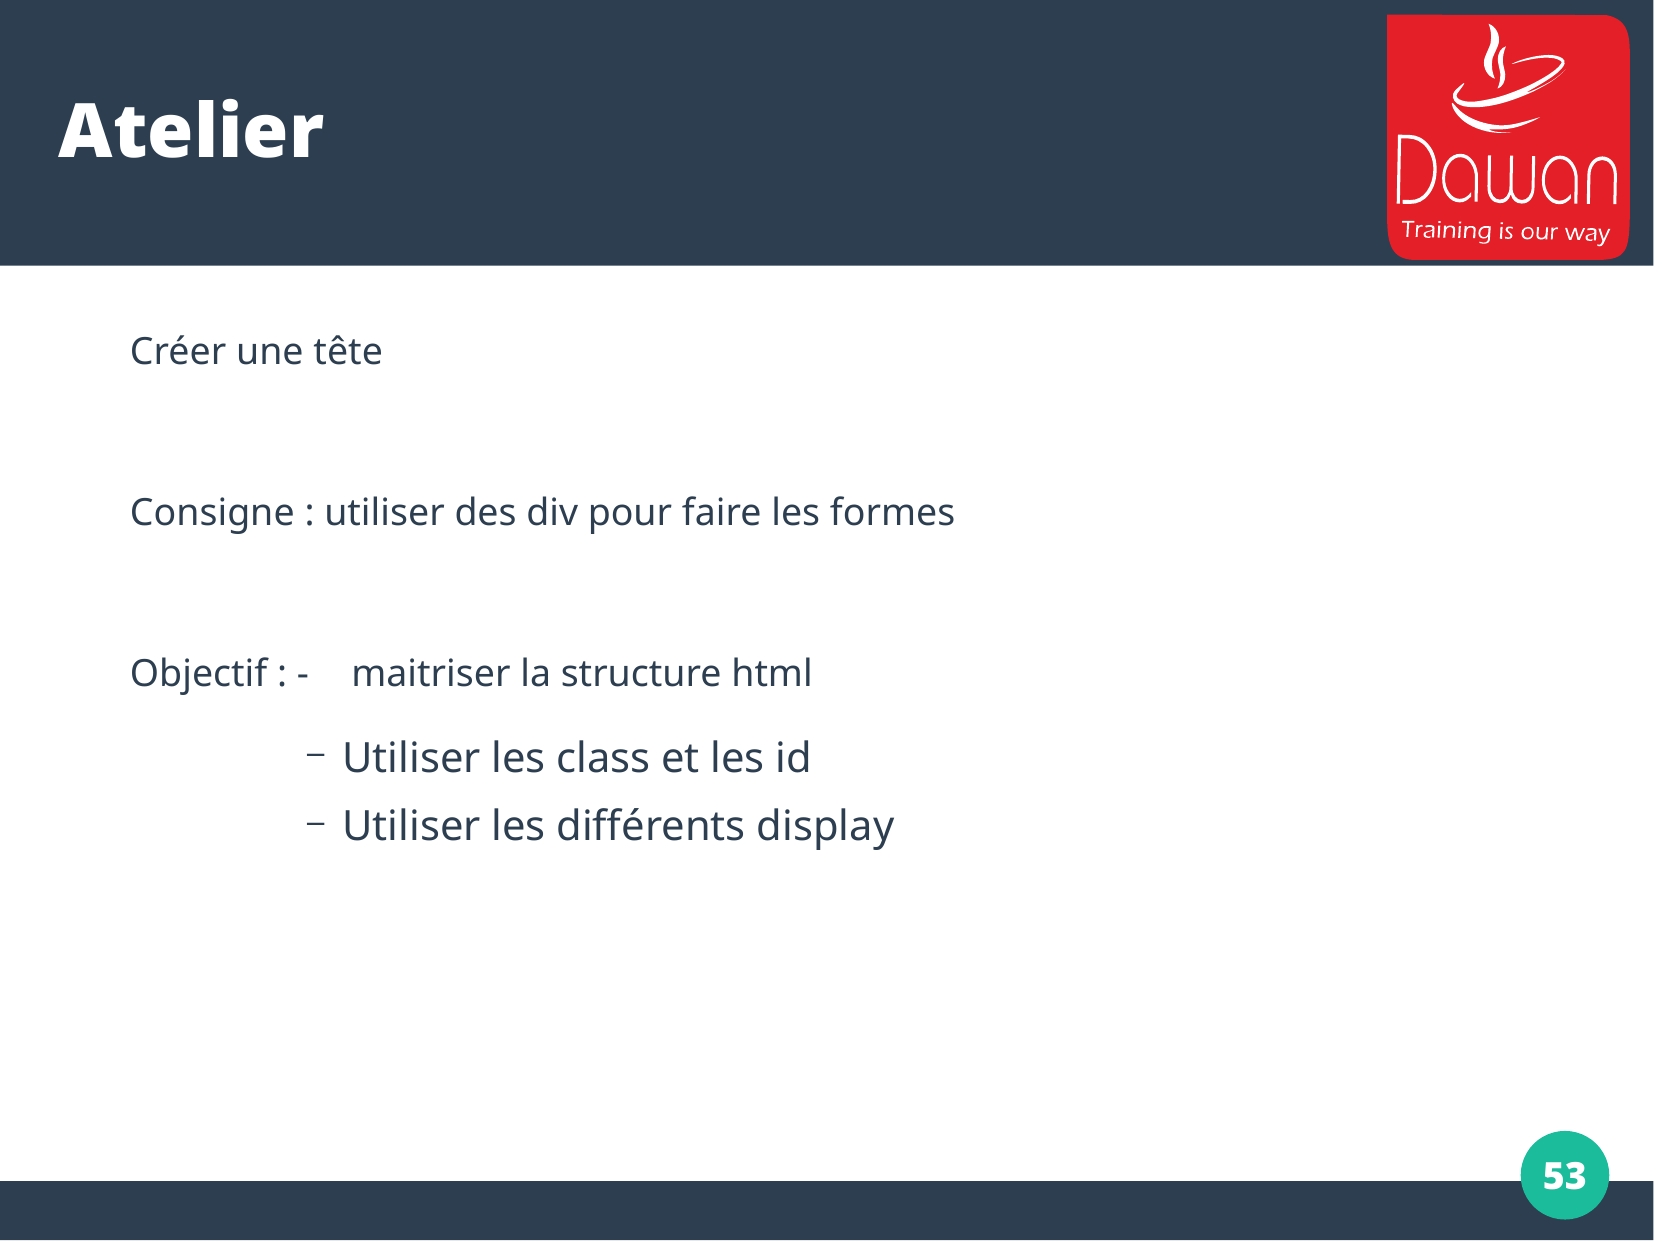

# Atelier
Créer une tête
Consigne : utiliser des div pour faire les formes
Objectif : -	maitriser la structure html
Utiliser les class et les id
Utiliser les différents display
53